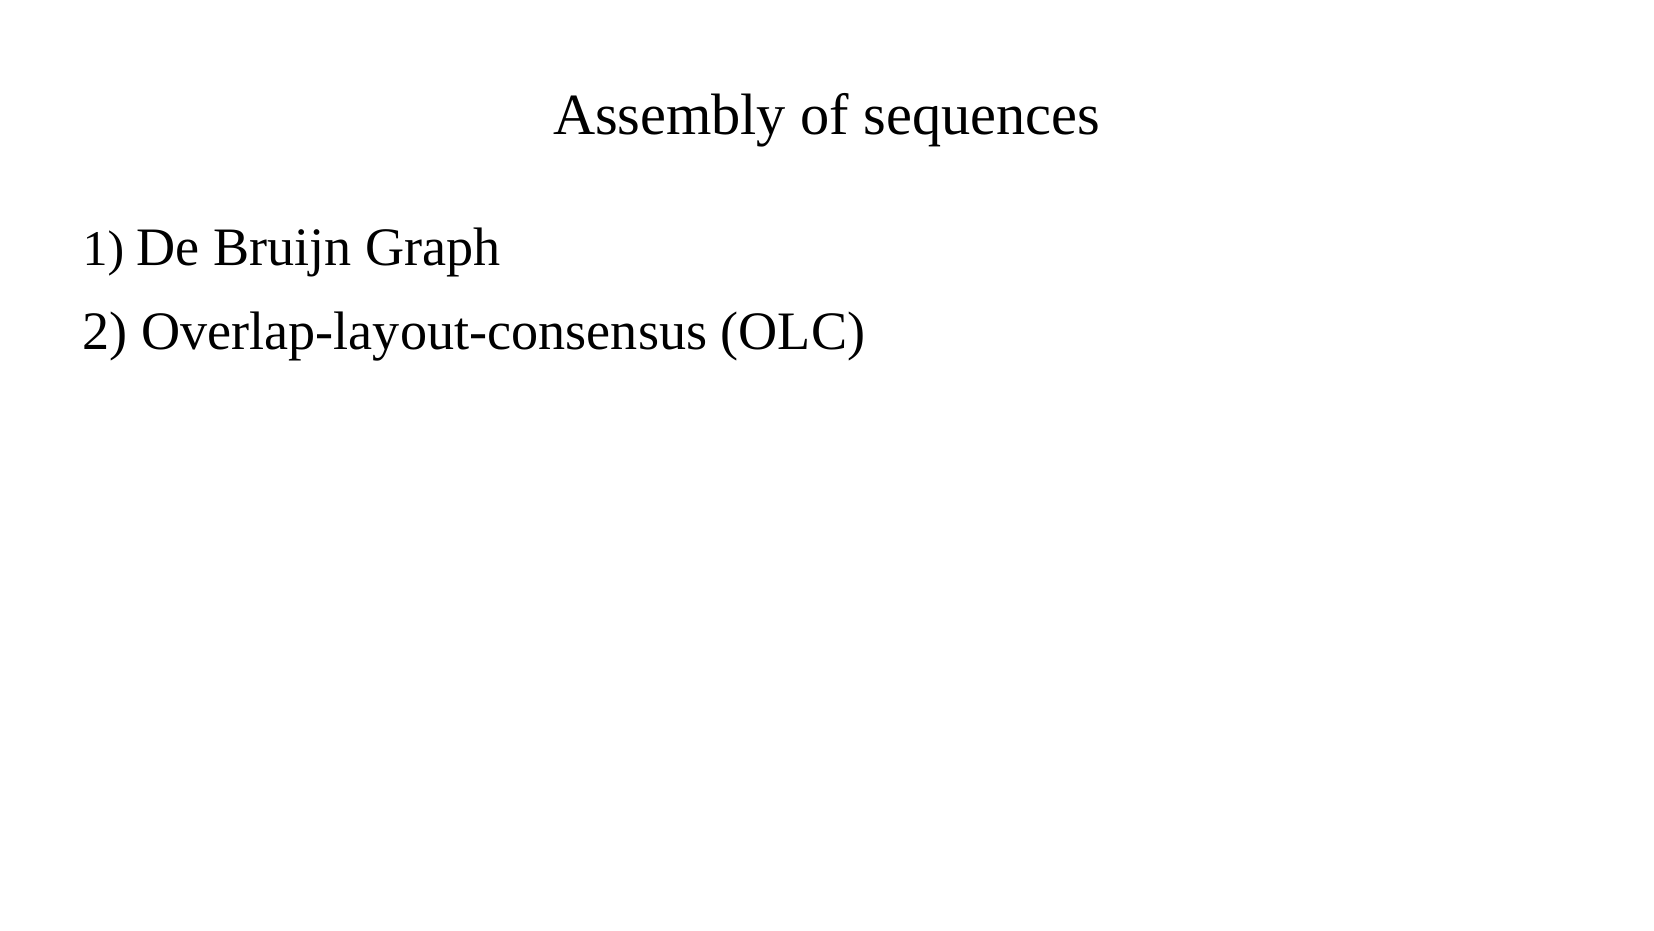

# Assembly of sequences
 De Bruijn Graph
 Overlap-layout-consensus (OLC)